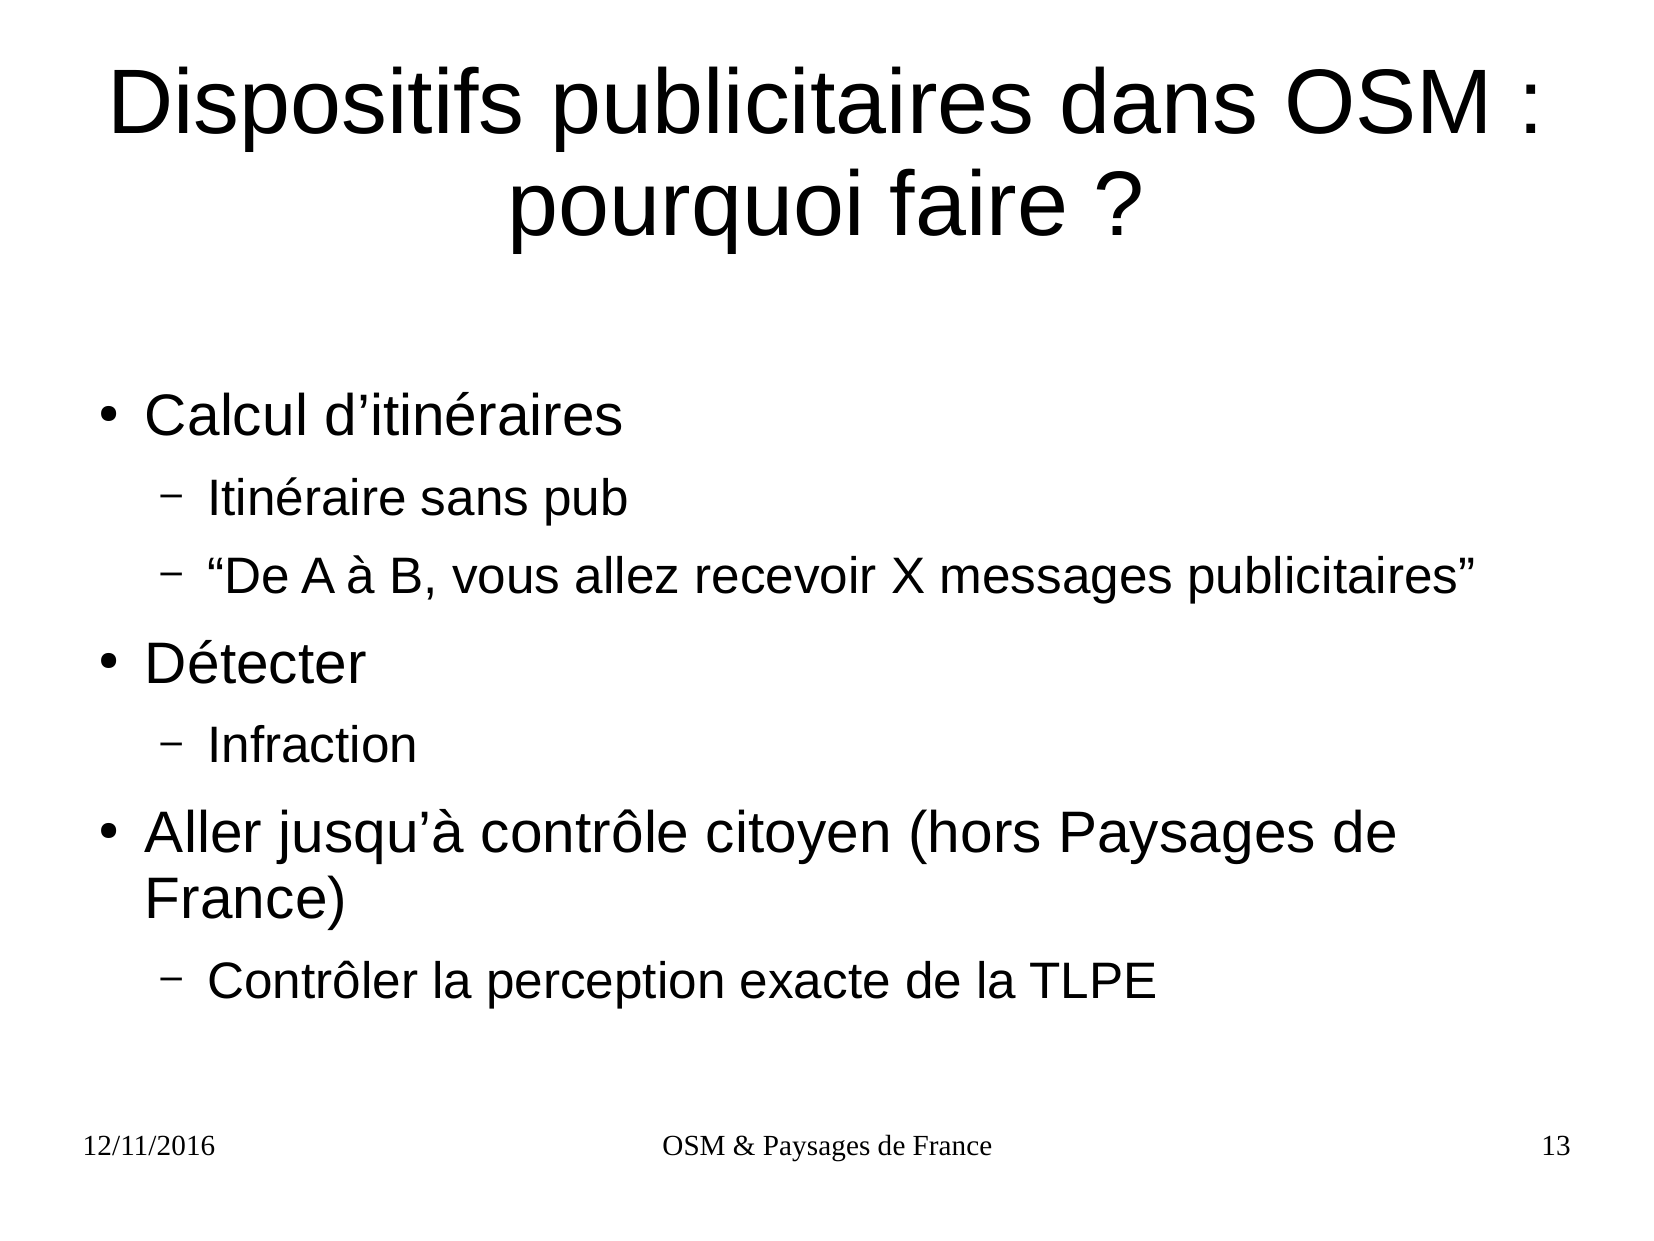

# Dispositifs publicitaires dans OSM : pourquoi faire ?
Calcul d’itinéraires
Itinéraire sans pub
“De A à B, vous allez recevoir X messages publicitaires”
Détecter
Infraction
Aller jusqu’à contrôle citoyen (hors Paysages de France)
Contrôler la perception exacte de la TLPE
OSM & Paysages de France
13